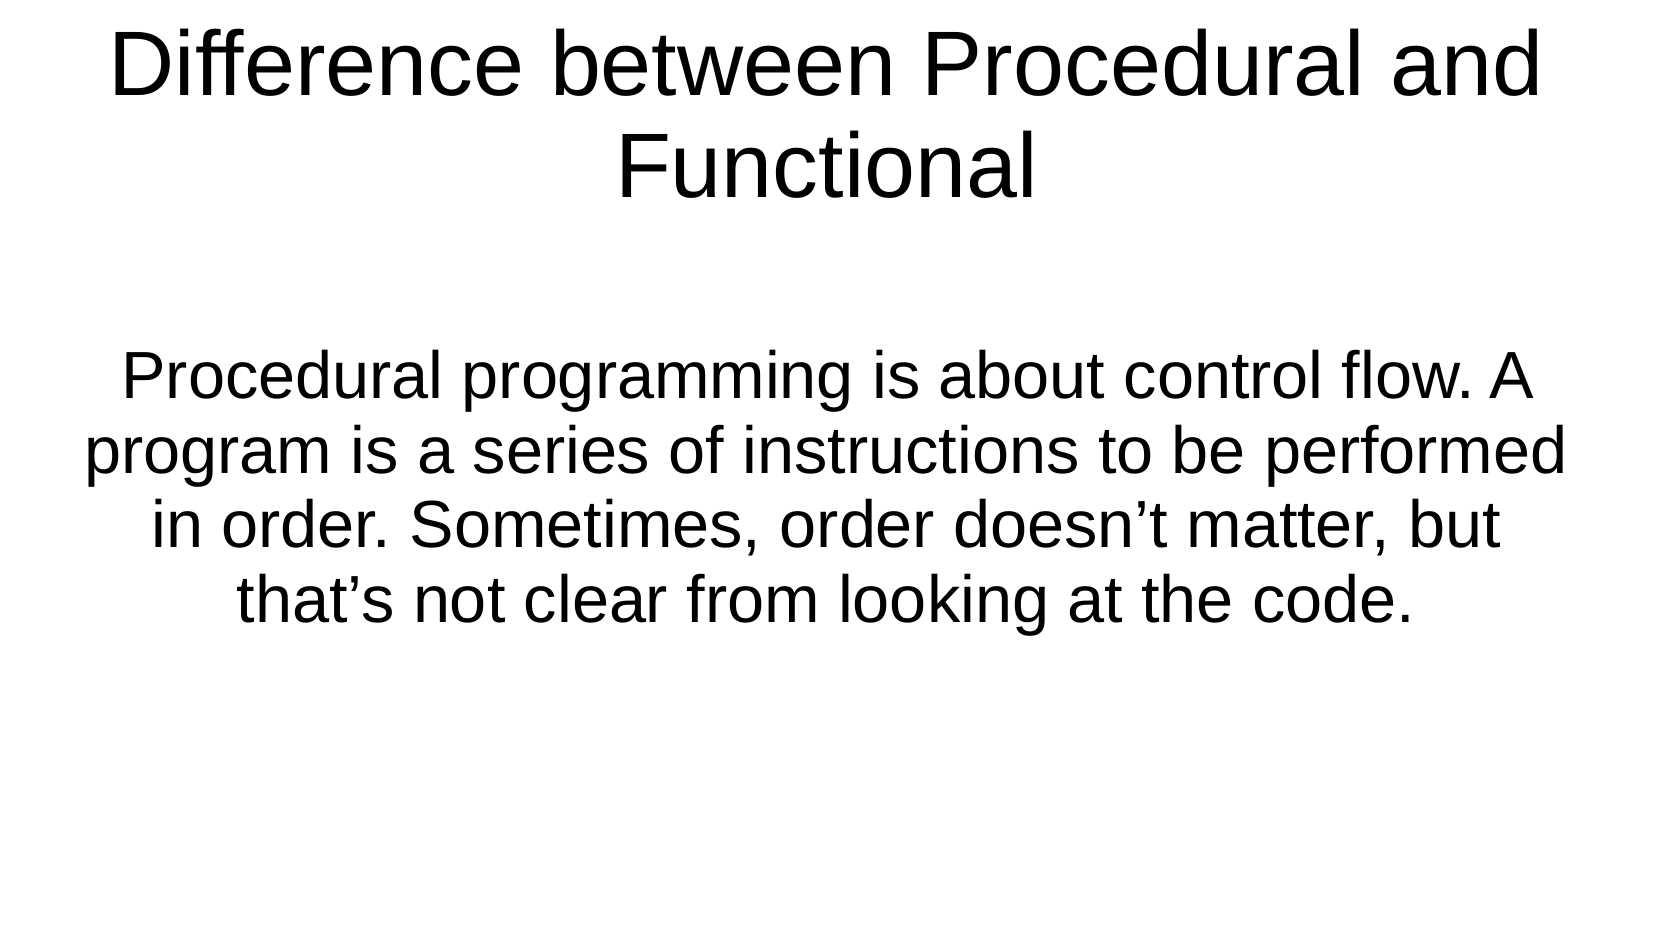

# Difference between Procedural and Functional
Procedural programming is about control flow. A program is a series of instructions to be performed in order. Sometimes, order doesn’t matter, but that’s not clear from looking at the code.